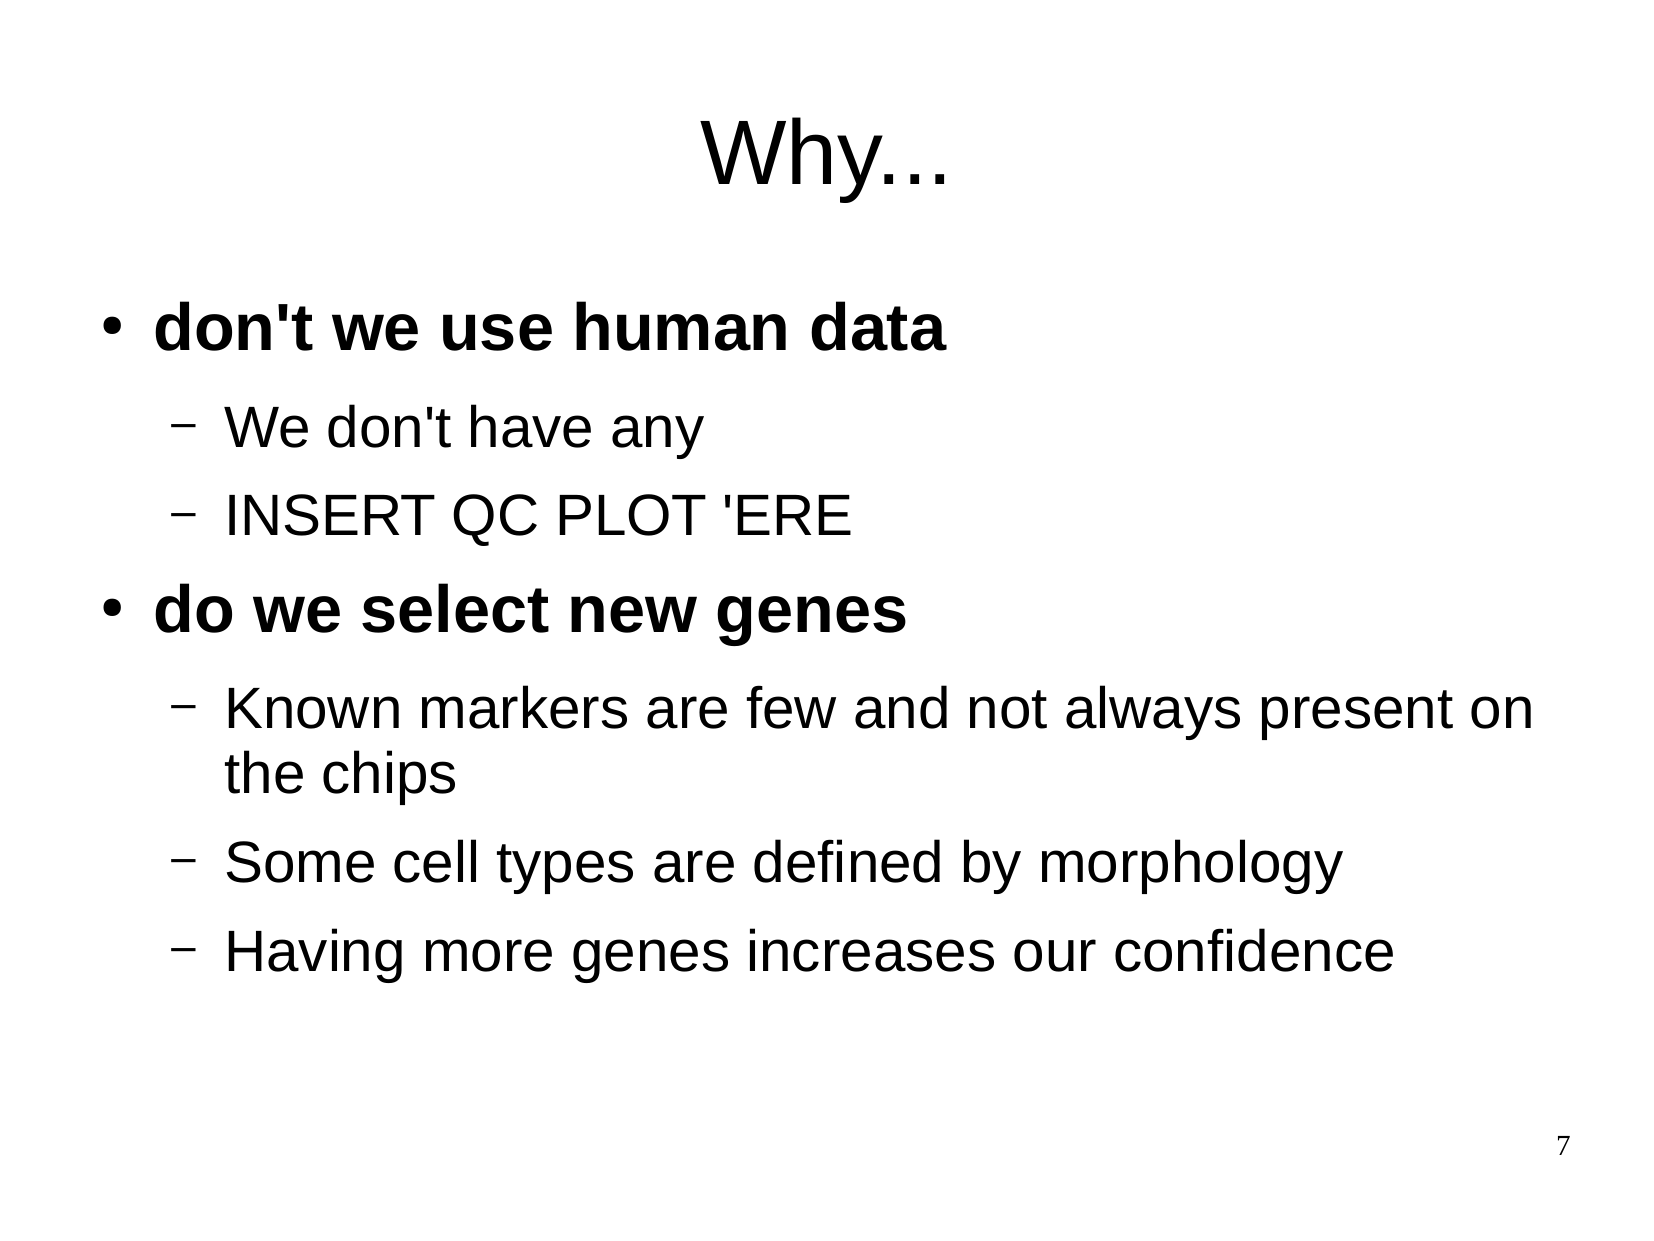

# Why...
don't we use human data
We don't have any
INSERT QC PLOT 'ERE
do we select new genes
Known markers are few and not always present on the chips
Some cell types are defined by morphology
Having more genes increases our confidence
7